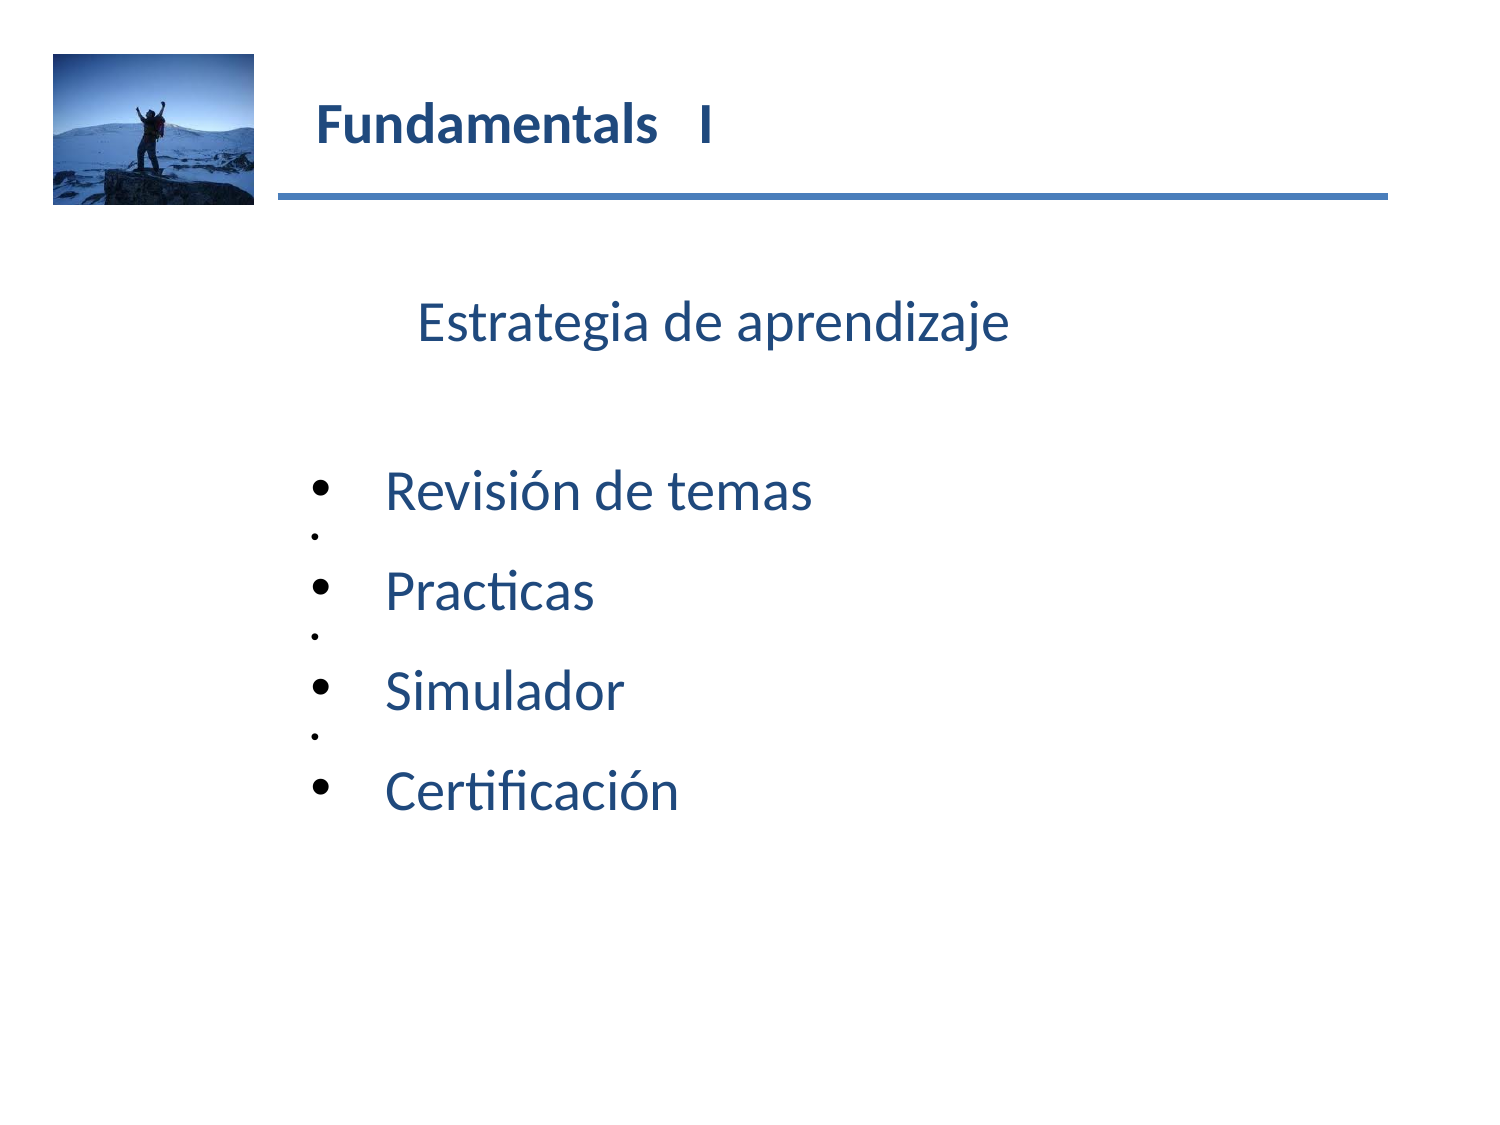

Fundamentals I
Estrategia de aprendizaje
Revisión de temas
Practicas
Simulador
Certificación